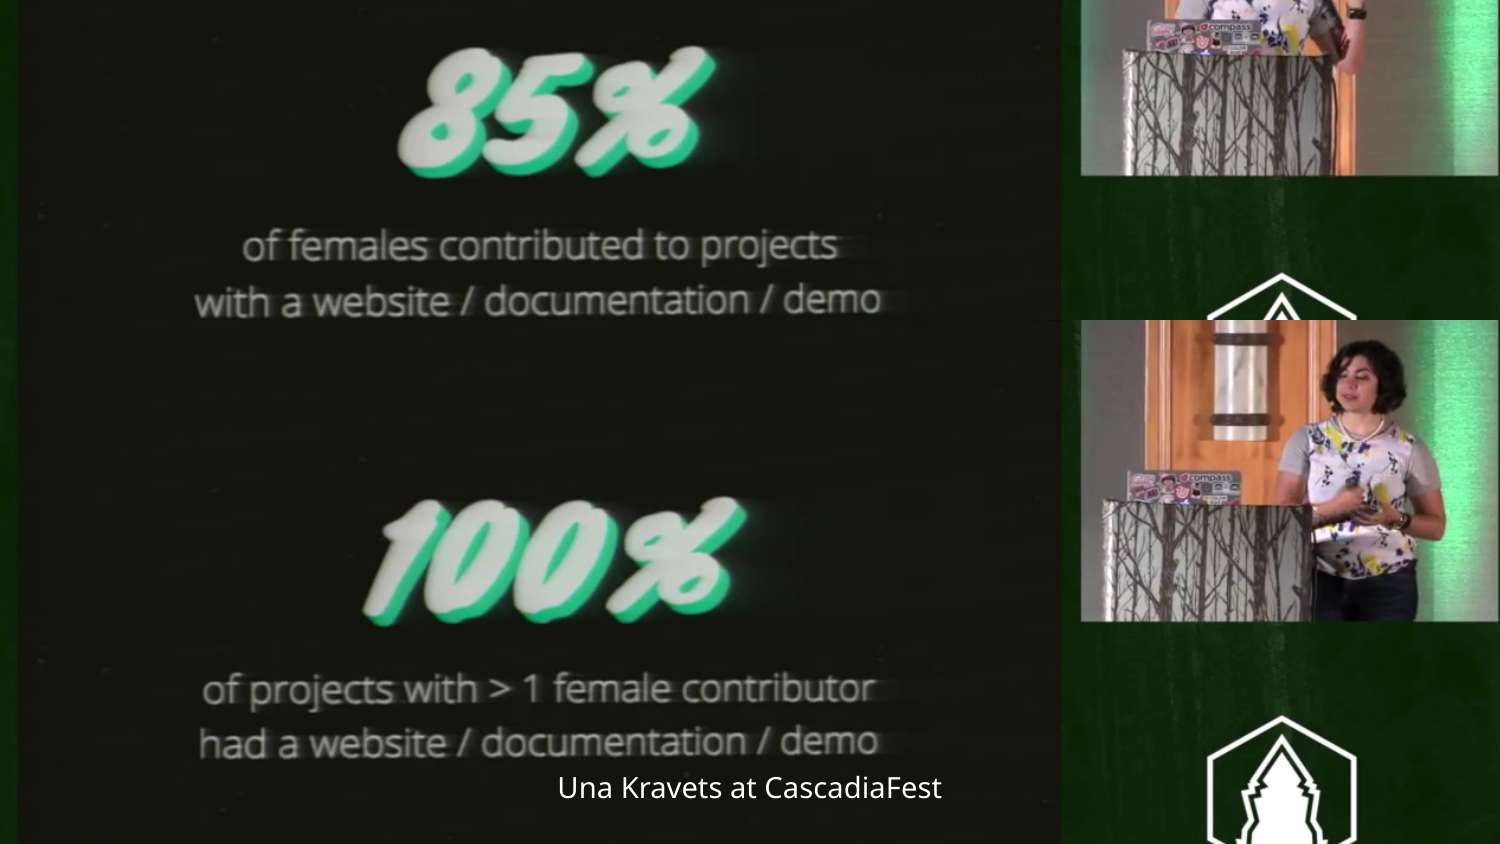

Una Kravets at CascadiaFest
Una Kravets at CascadiaFest